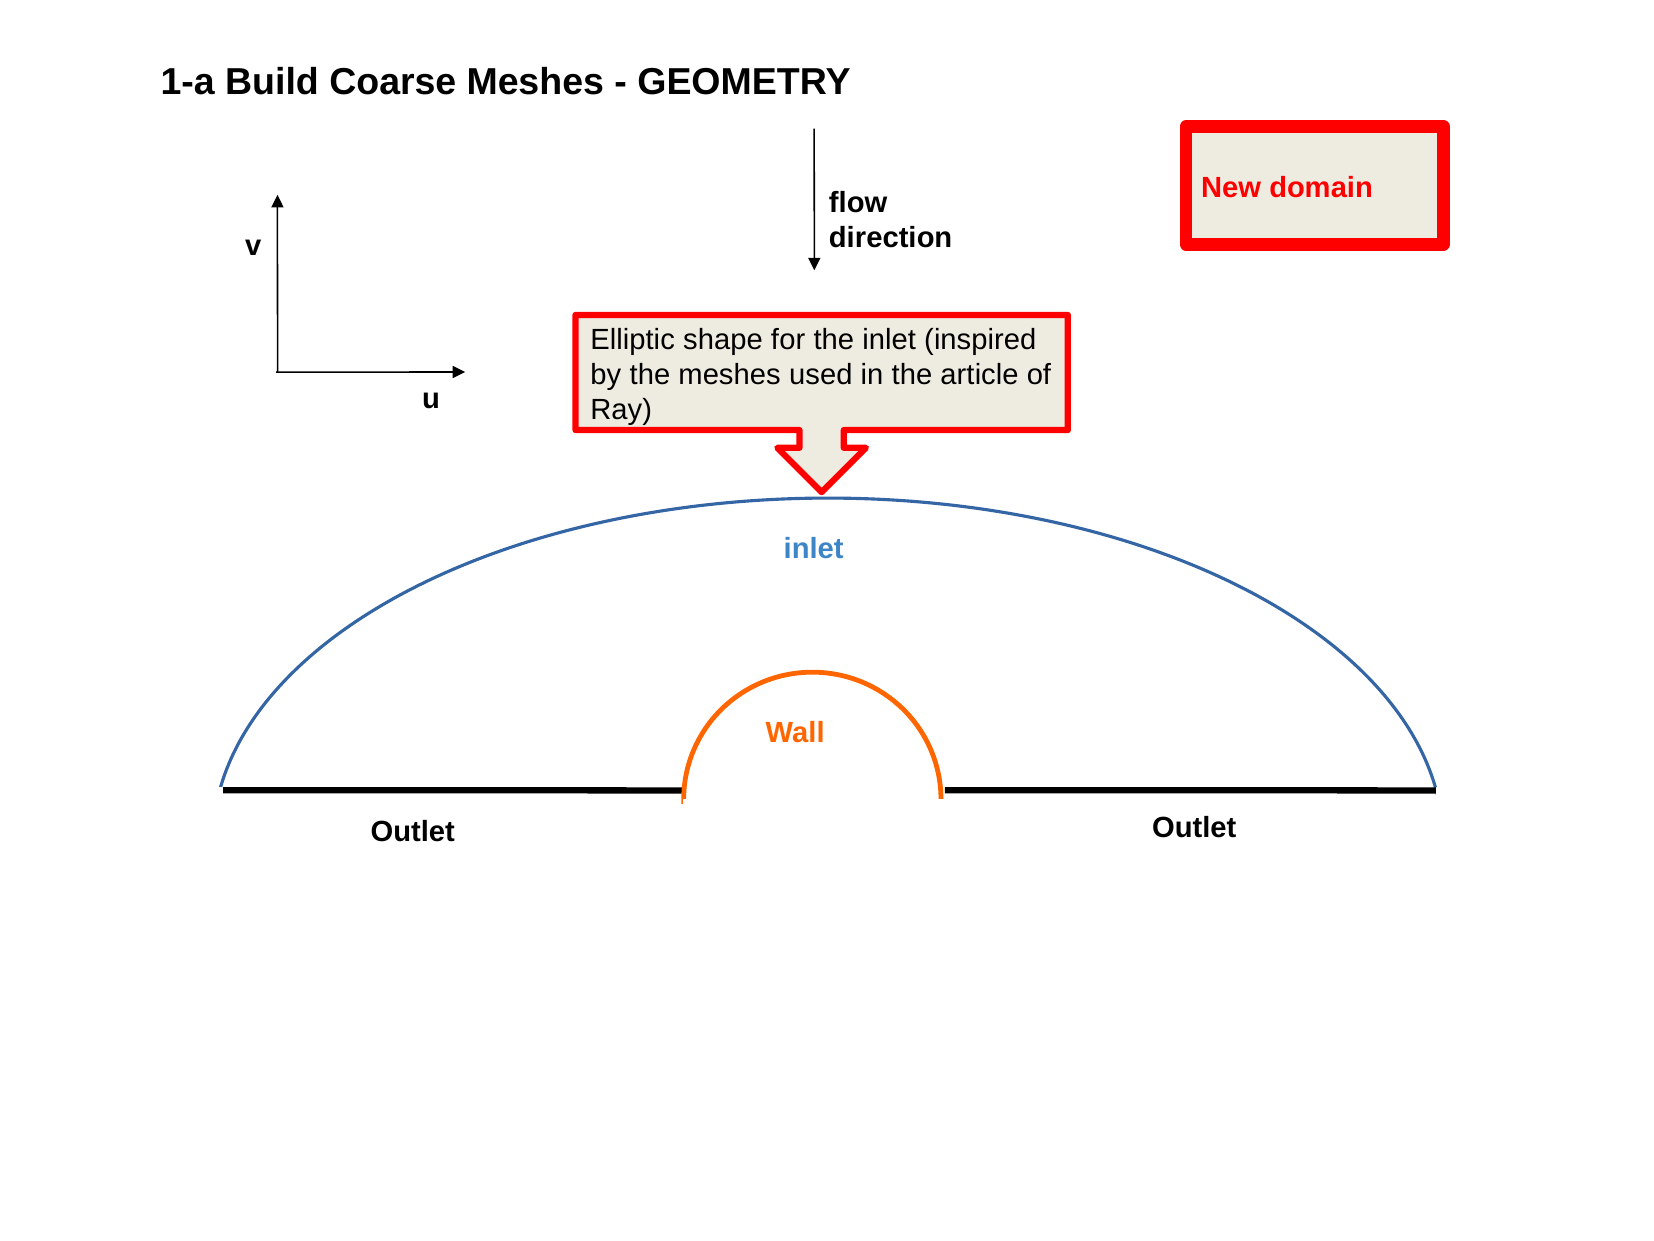

1-a Build Coarse Meshes - GEOMETRY
New domain
flow direction
v
Elliptic shape for the inlet (inspired by the meshes used in the article of Ray)
u
 inlet
 Wall
 Outlet
 Outlet